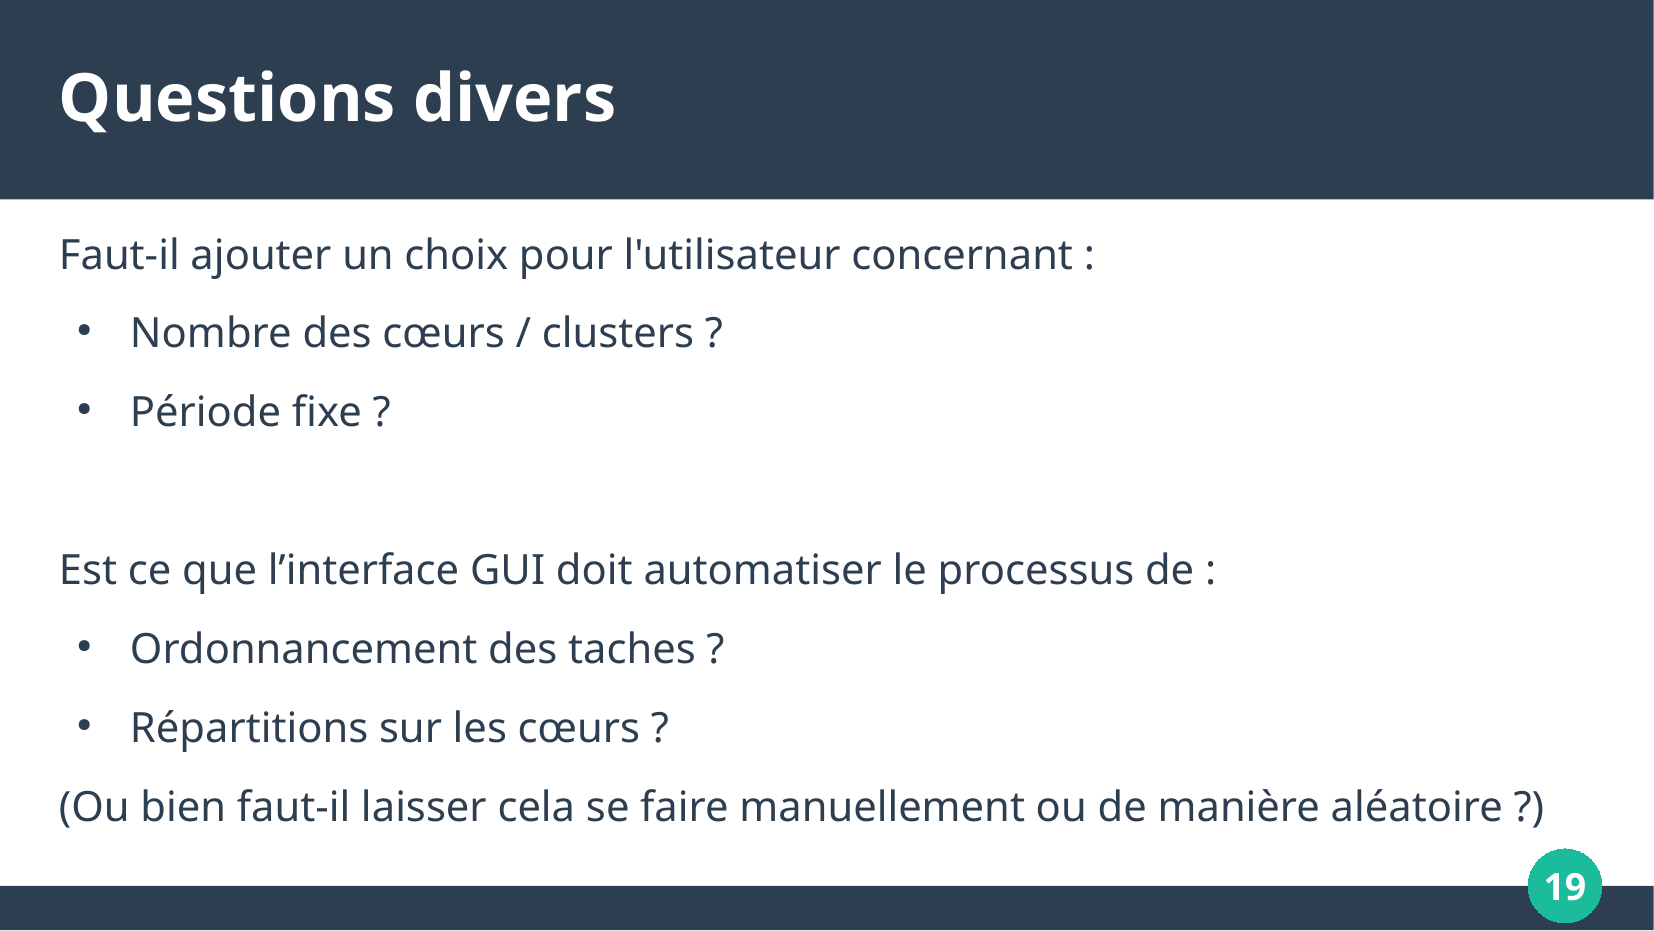

# Questions divers
Faut-il ajouter un choix pour l'utilisateur concernant :
Nombre des cœurs / clusters ?
Période fixe ?
Est ce que l’interface GUI doit automatiser le processus de :
Ordonnancement des taches ?
Répartitions sur les cœurs ?
(Ou bien faut-il laisser cela se faire manuellement ou de manière aléatoire ?)
19